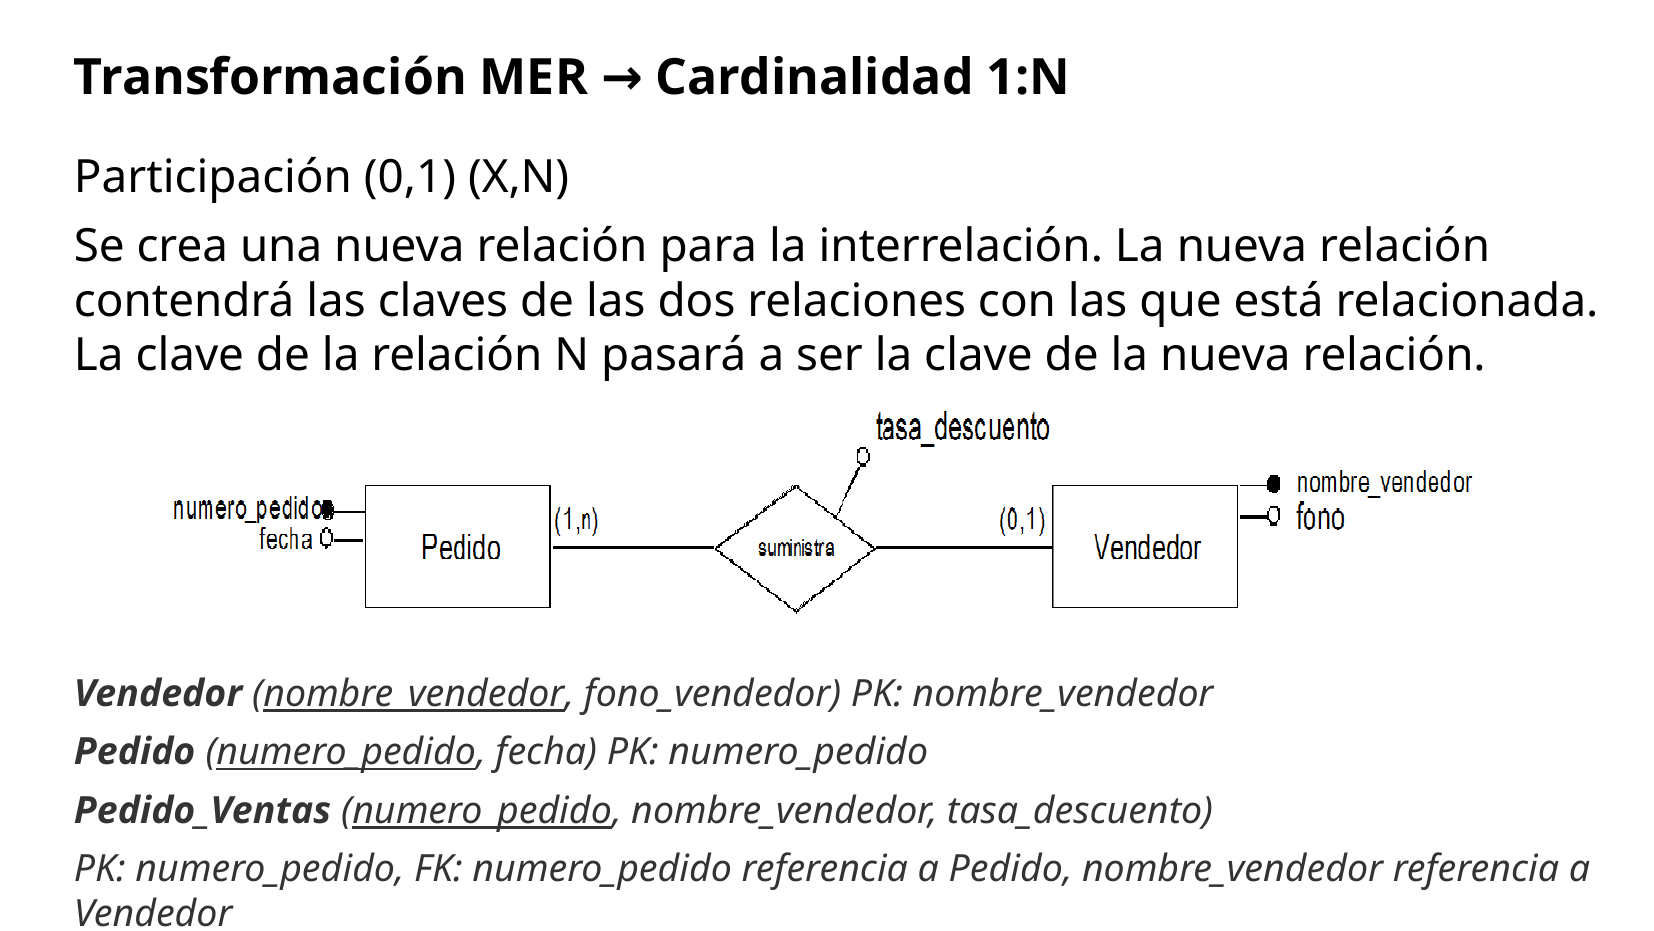

Transformación MER → Cardinalidad 1:N
Participación (0,1) (X,N)
Se crea una nueva relación para la interrelación. La nueva relación contendrá las claves de las dos relaciones con las que está relacionada. La clave de la relación N pasará a ser la clave de la nueva relación.
Vendedor (nombre_vendedor, fono_vendedor) PK: nombre_vendedor
Pedido (numero_pedido, fecha) PK: numero_pedido
Pedido_Ventas (numero_pedido, nombre_vendedor, tasa_descuento)
PK: numero_pedido, FK: numero_pedido referencia a Pedido, nombre_vendedor referencia a Vendedor